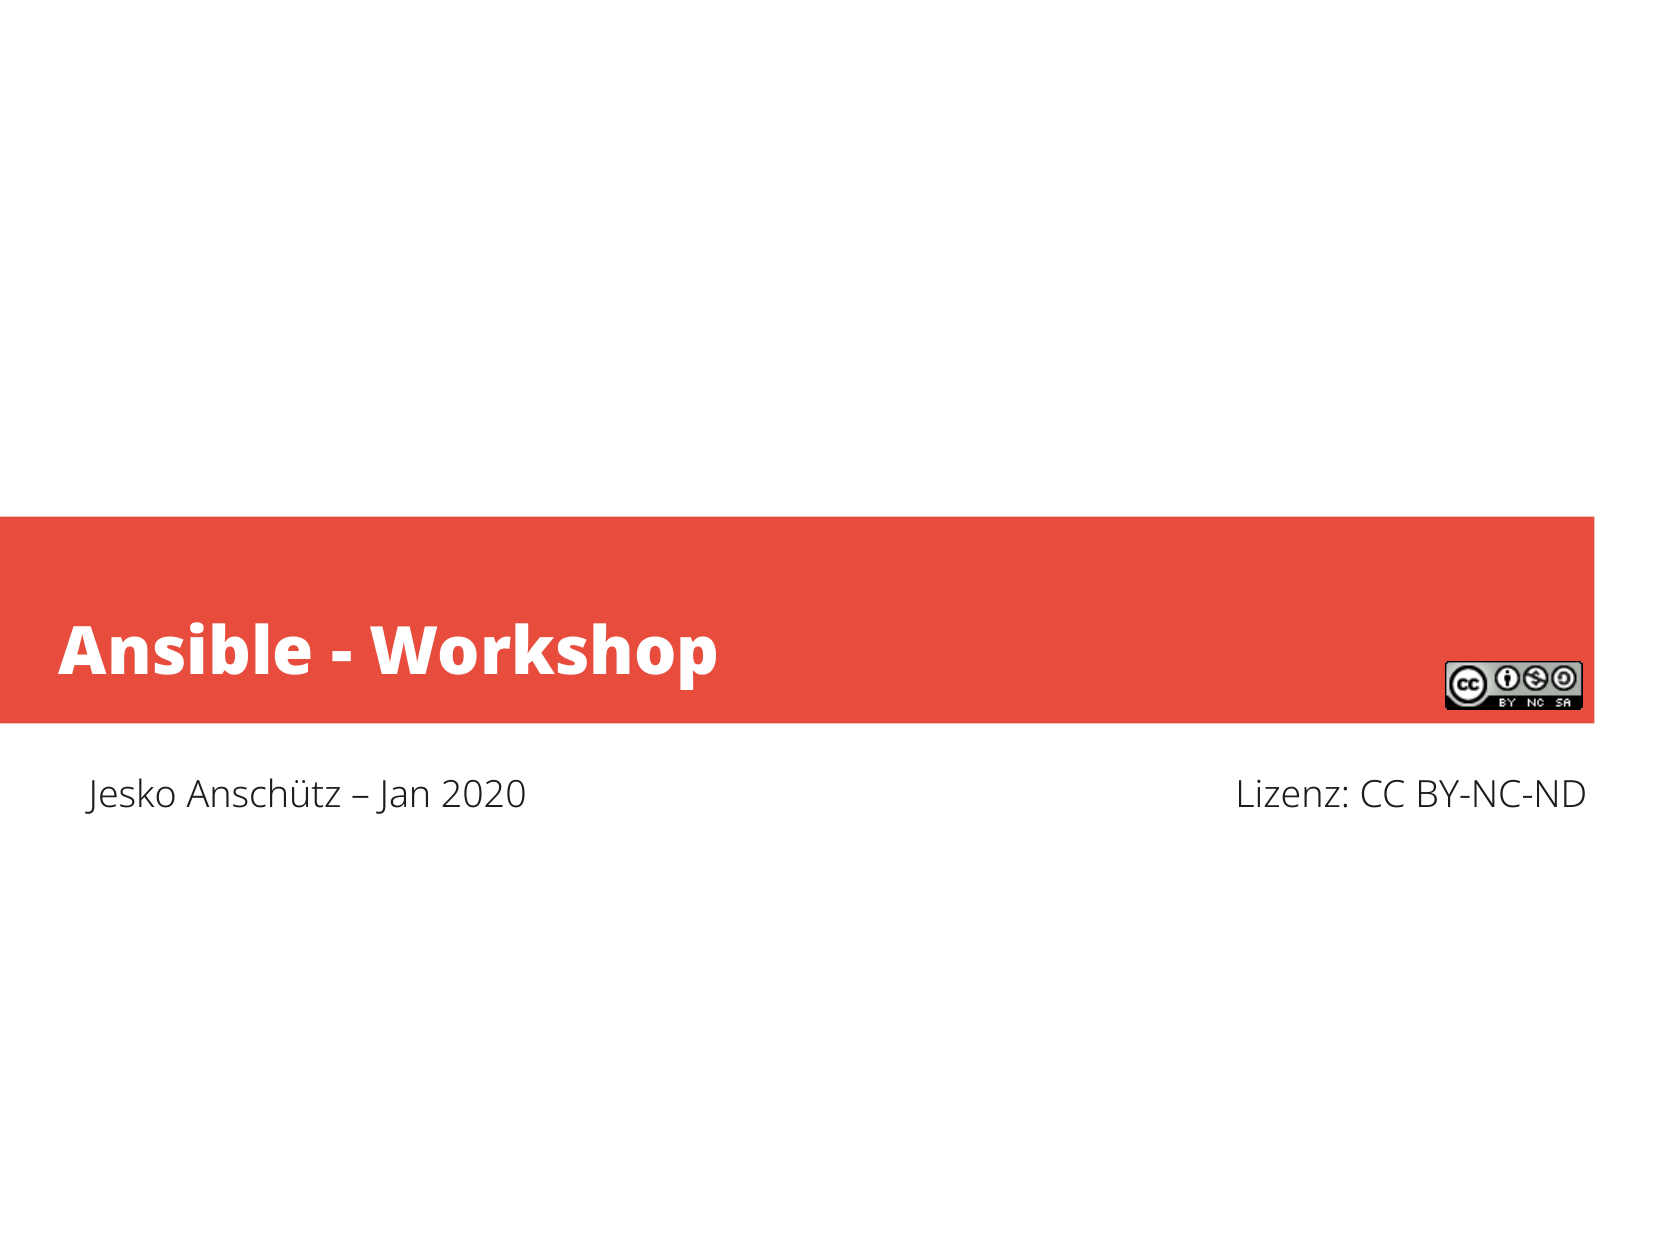

# Ansible - Workshop
Jesko Anschütz – Jan 2020	Lizenz: CC BY-NC-ND